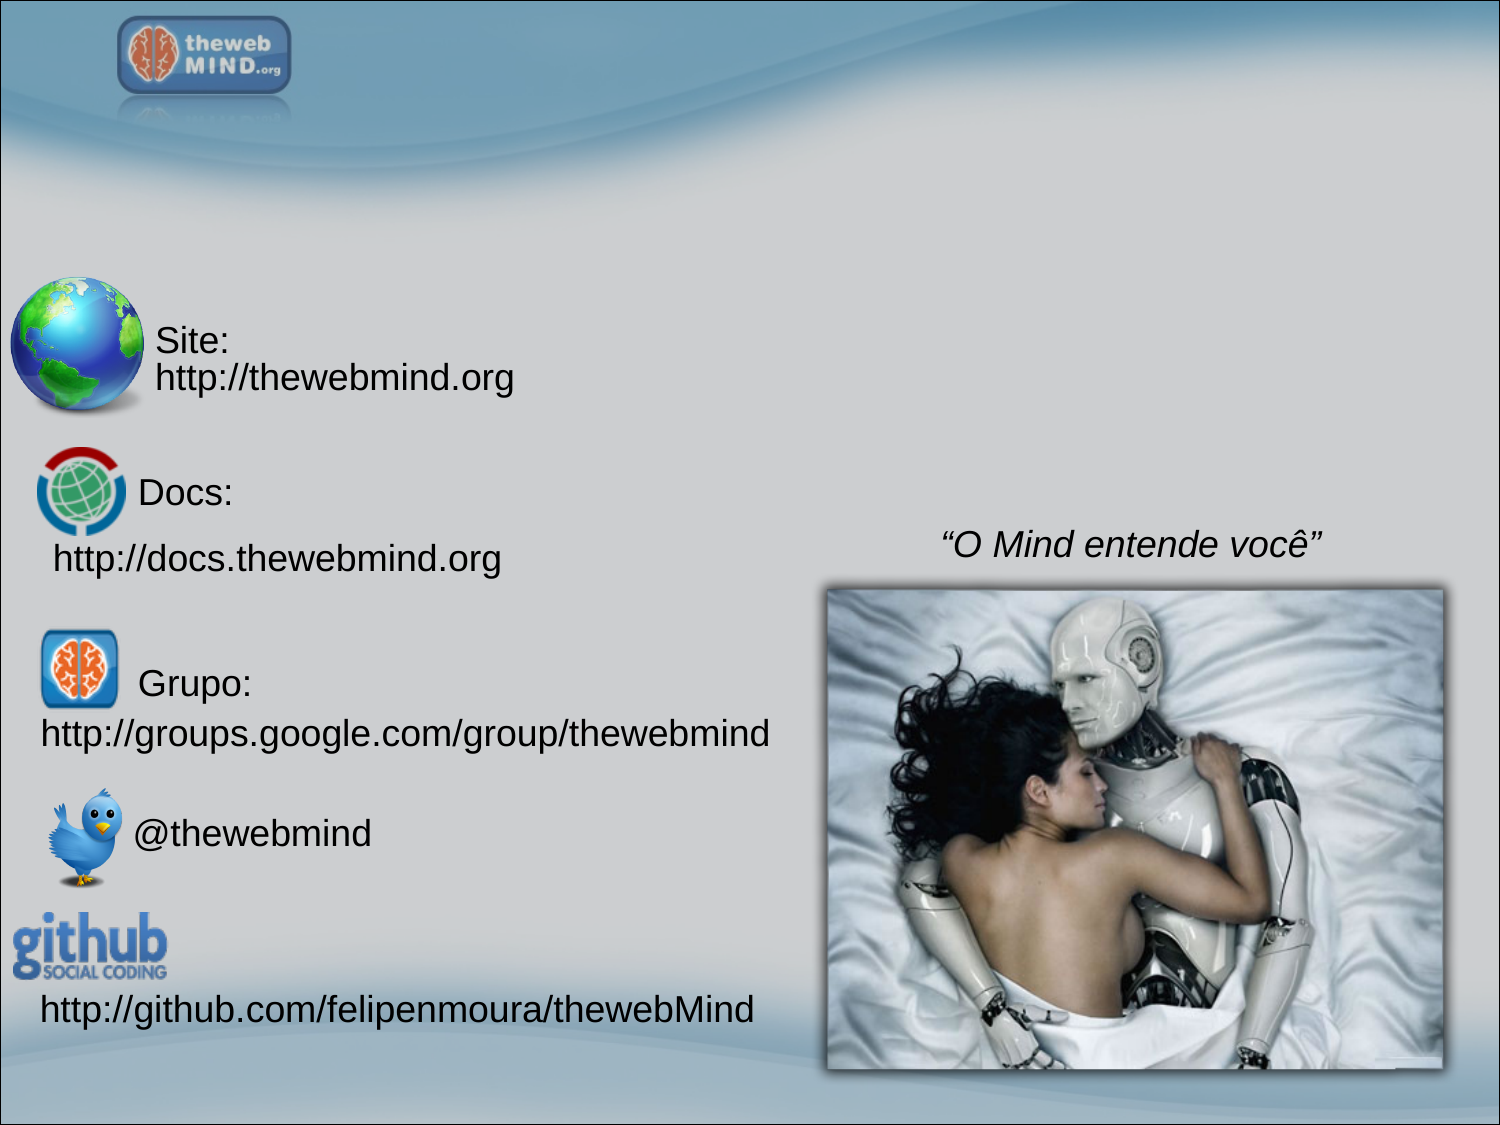

Site:
http://thewebmind.org
 Docs:
“O Mind entende você”
http://docs.thewebmind.org
 Grupo:
http://groups.google.com/group/thewebmind
@thewebmind
http://github.com/felipenmoura/thewebMind